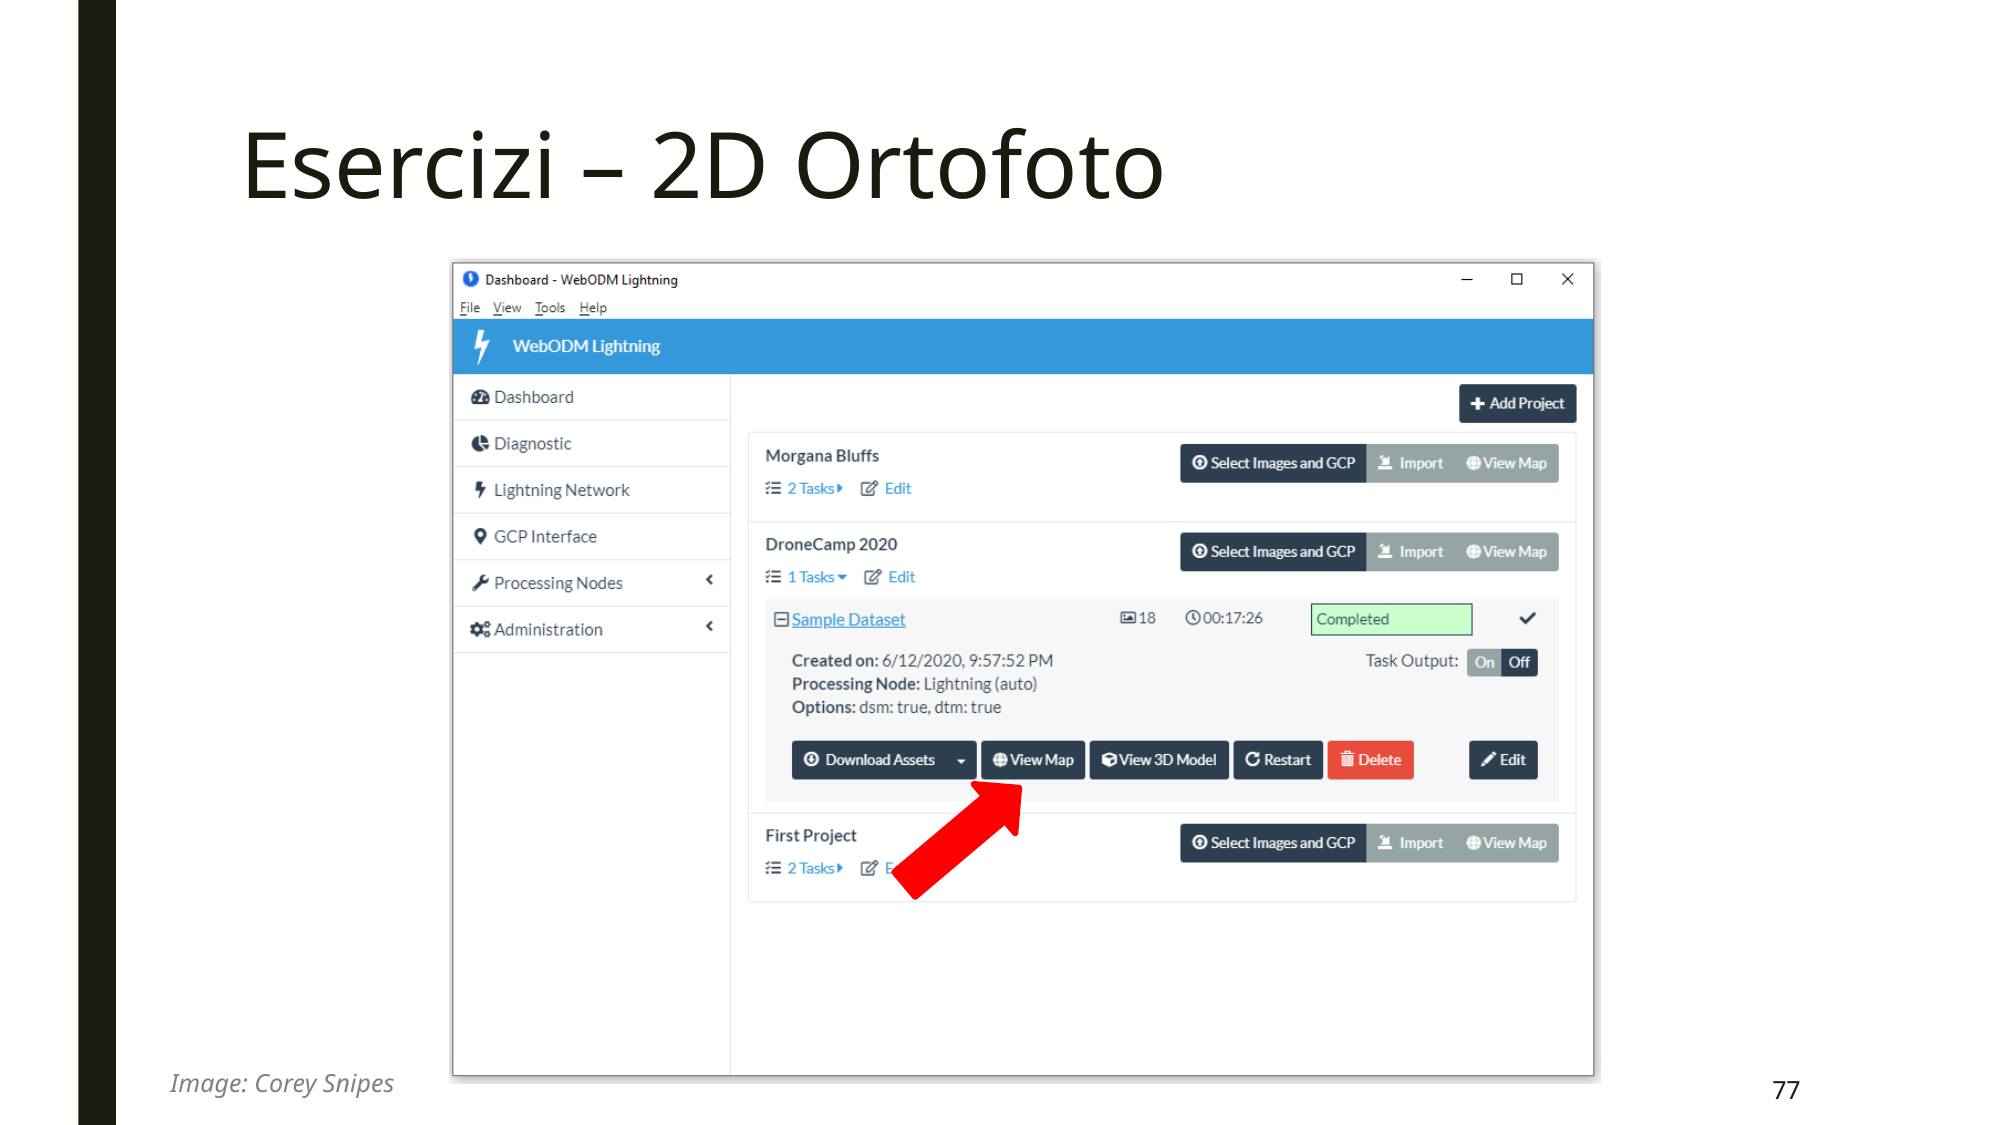

# Esercizi – 2D Ortofoto
Image: Corey Snipes